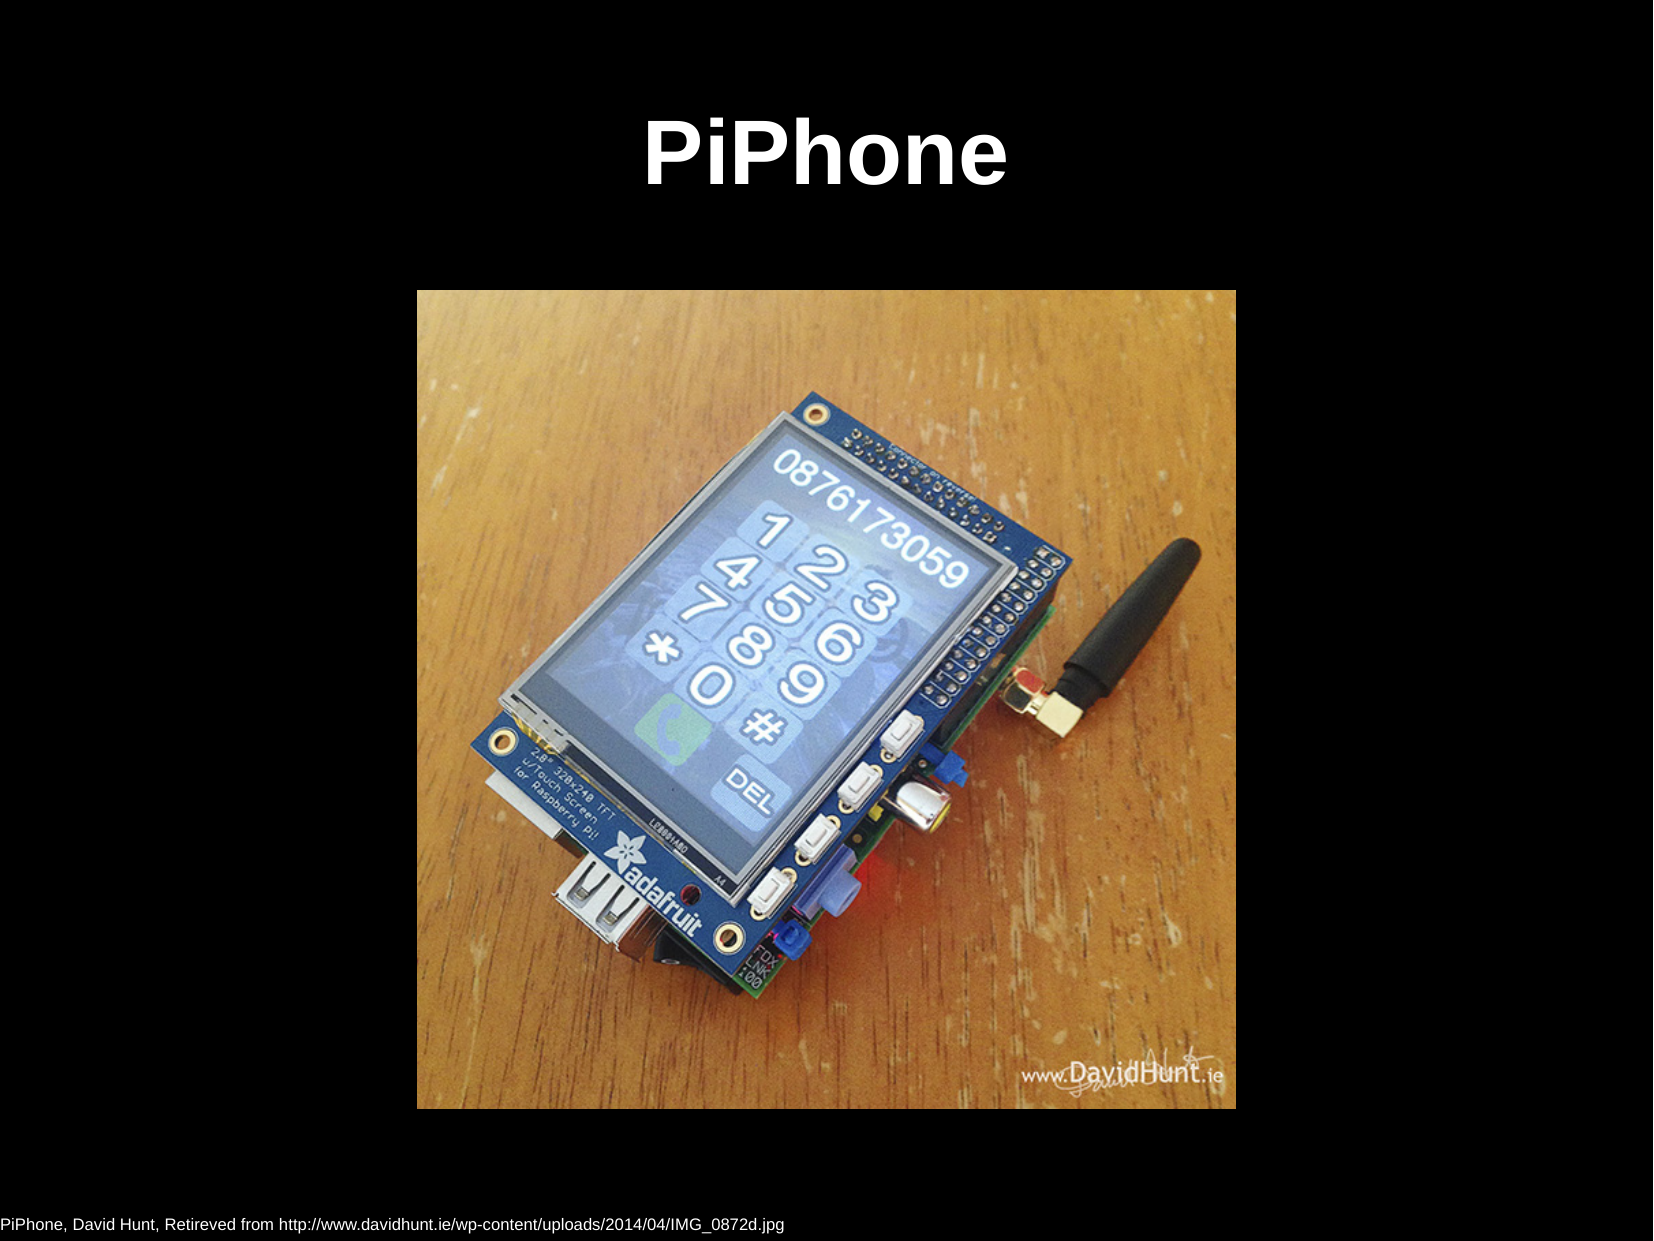

# PiPhone
PiPhone, David Hunt, Retireved from http://www.davidhunt.ie/wp-content/uploads/2014/04/IMG_0872d.jpg